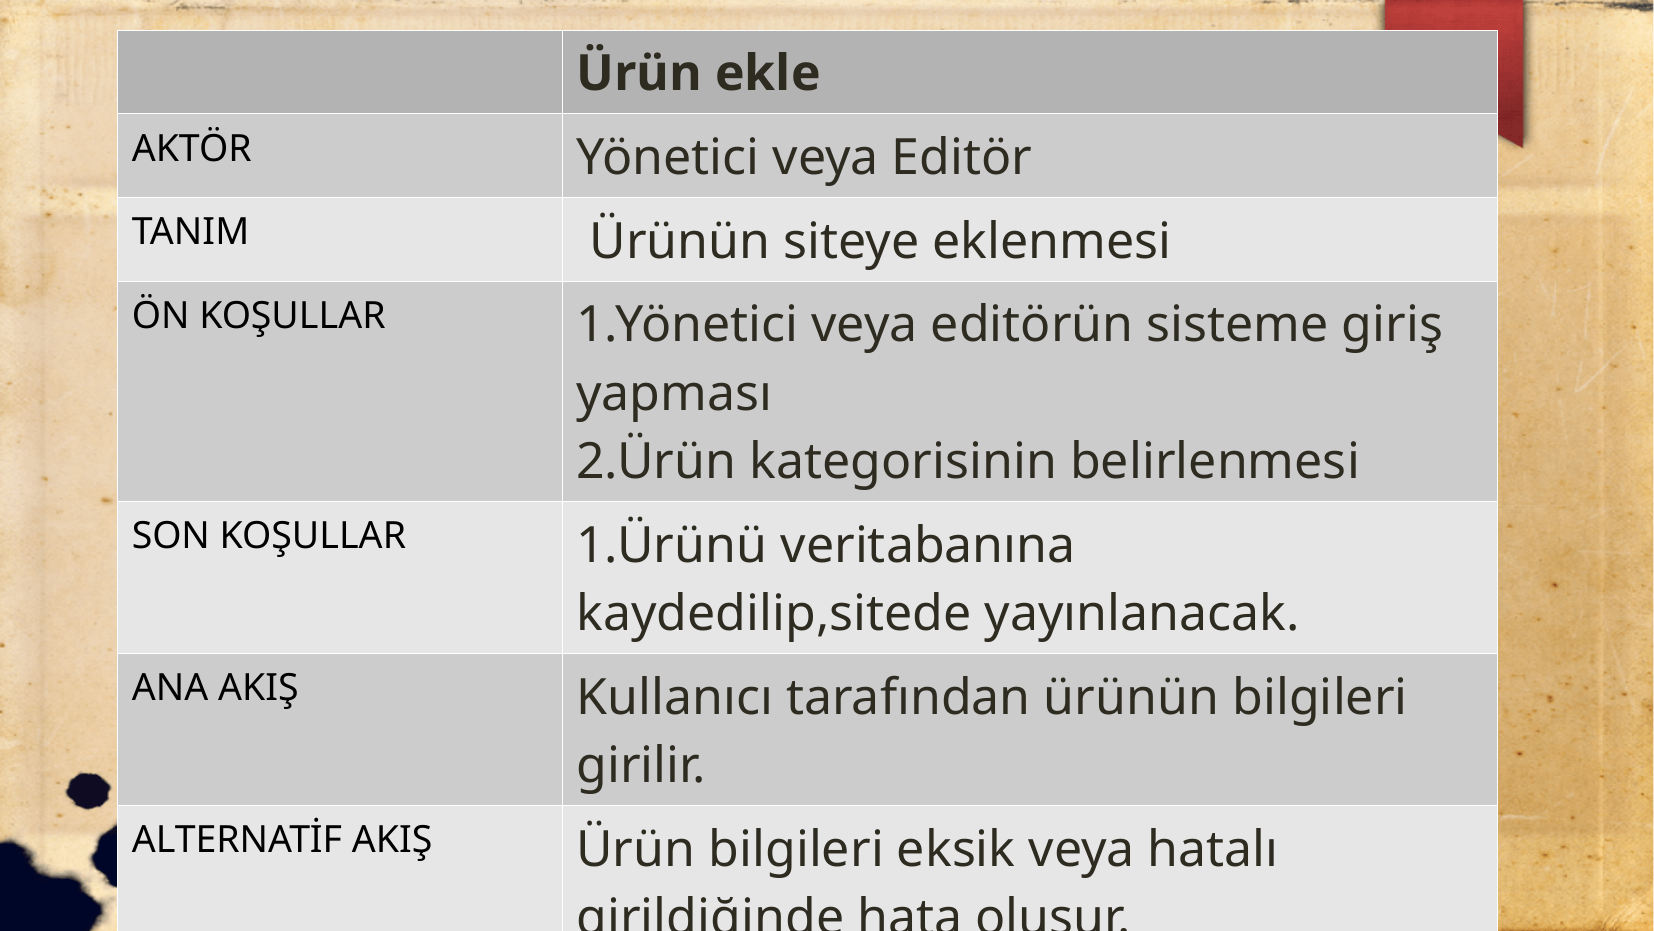

| | Ürün ekle |
| --- | --- |
| AKTÖR | Yönetici veya Editör |
| TANIM | Ürünün siteye eklenmesi |
| ÖN KOŞULLAR | 1.Yönetici veya editörün sisteme giriş yapması 2.Ürün kategorisinin belirlenmesi |
| SON KOŞULLAR | 1.Ürünü veritabanına kaydedilip,sitede yayınlanacak. |
| ANA AKIŞ | Kullanıcı tarafından ürünün bilgileri girilir. |
| ALTERNATİF AKIŞ | Ürün bilgileri eksik veya hatalı girildiğinde hata oluşur. |